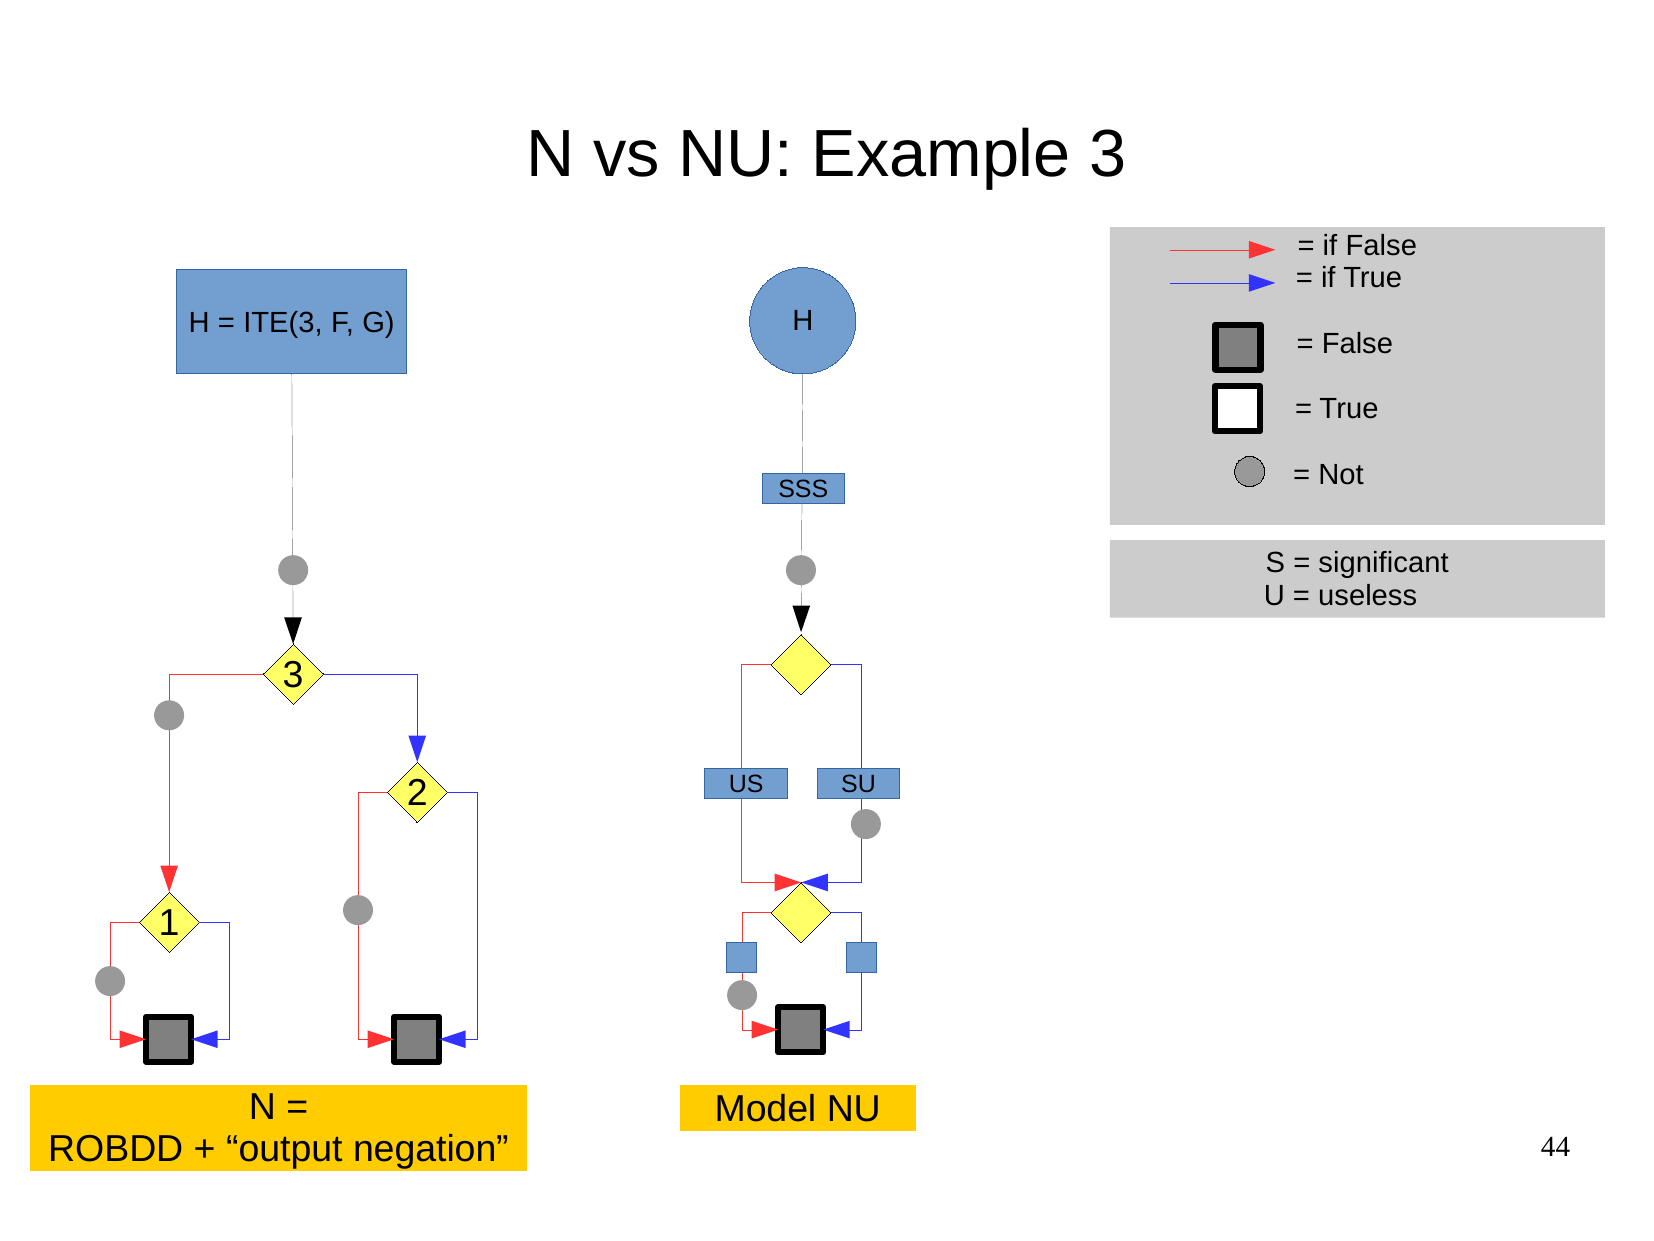

N vs NU: Example 3
= if False
= if True
= False
= True
= Not
H
#
H = ITE(3, F, G)
SSS
S = significant
U = useless
3
2
US
SU
1
N =
ROBDD + “output negation”
Model NU
44